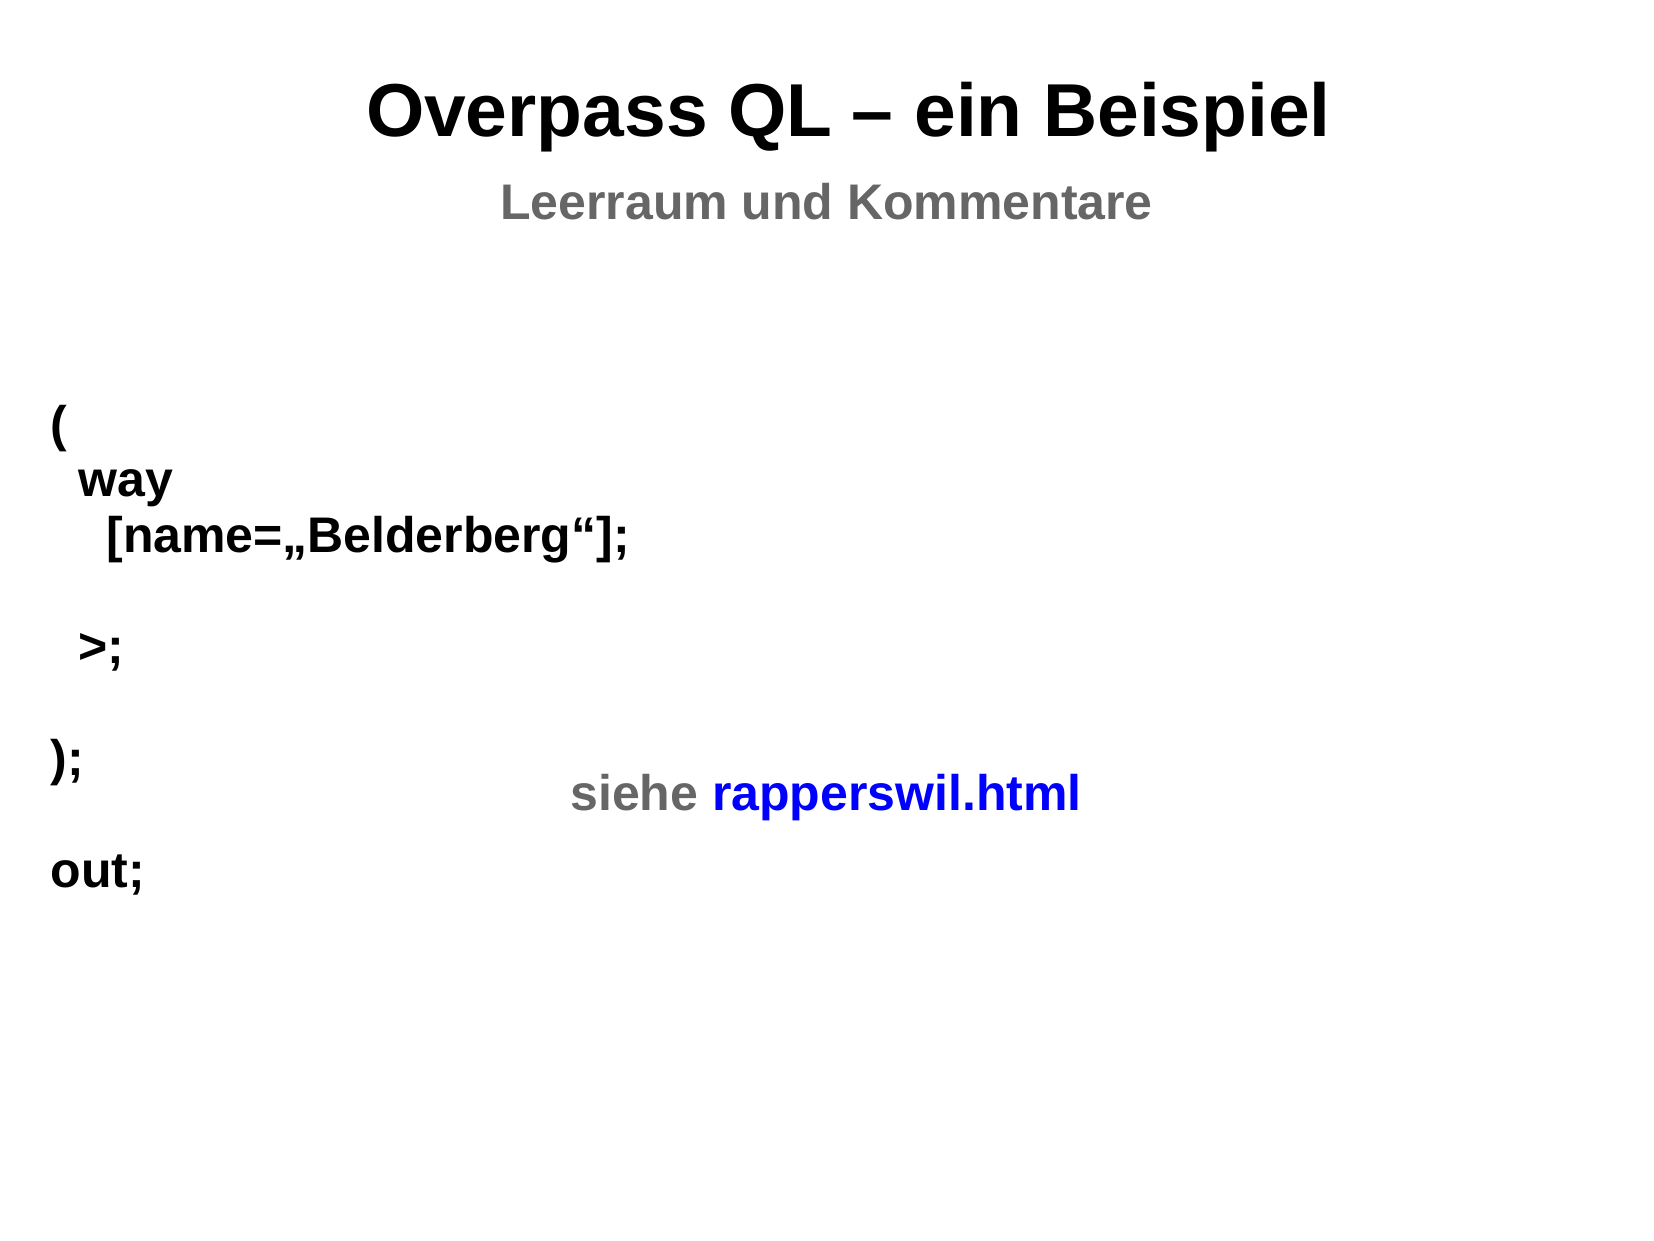

Overpass QL – ein Beispiel
Leerraum und Kommentare
(
 way
 [name=„Belderberg“];
 >;
);
out;
siehe rapperswil.html